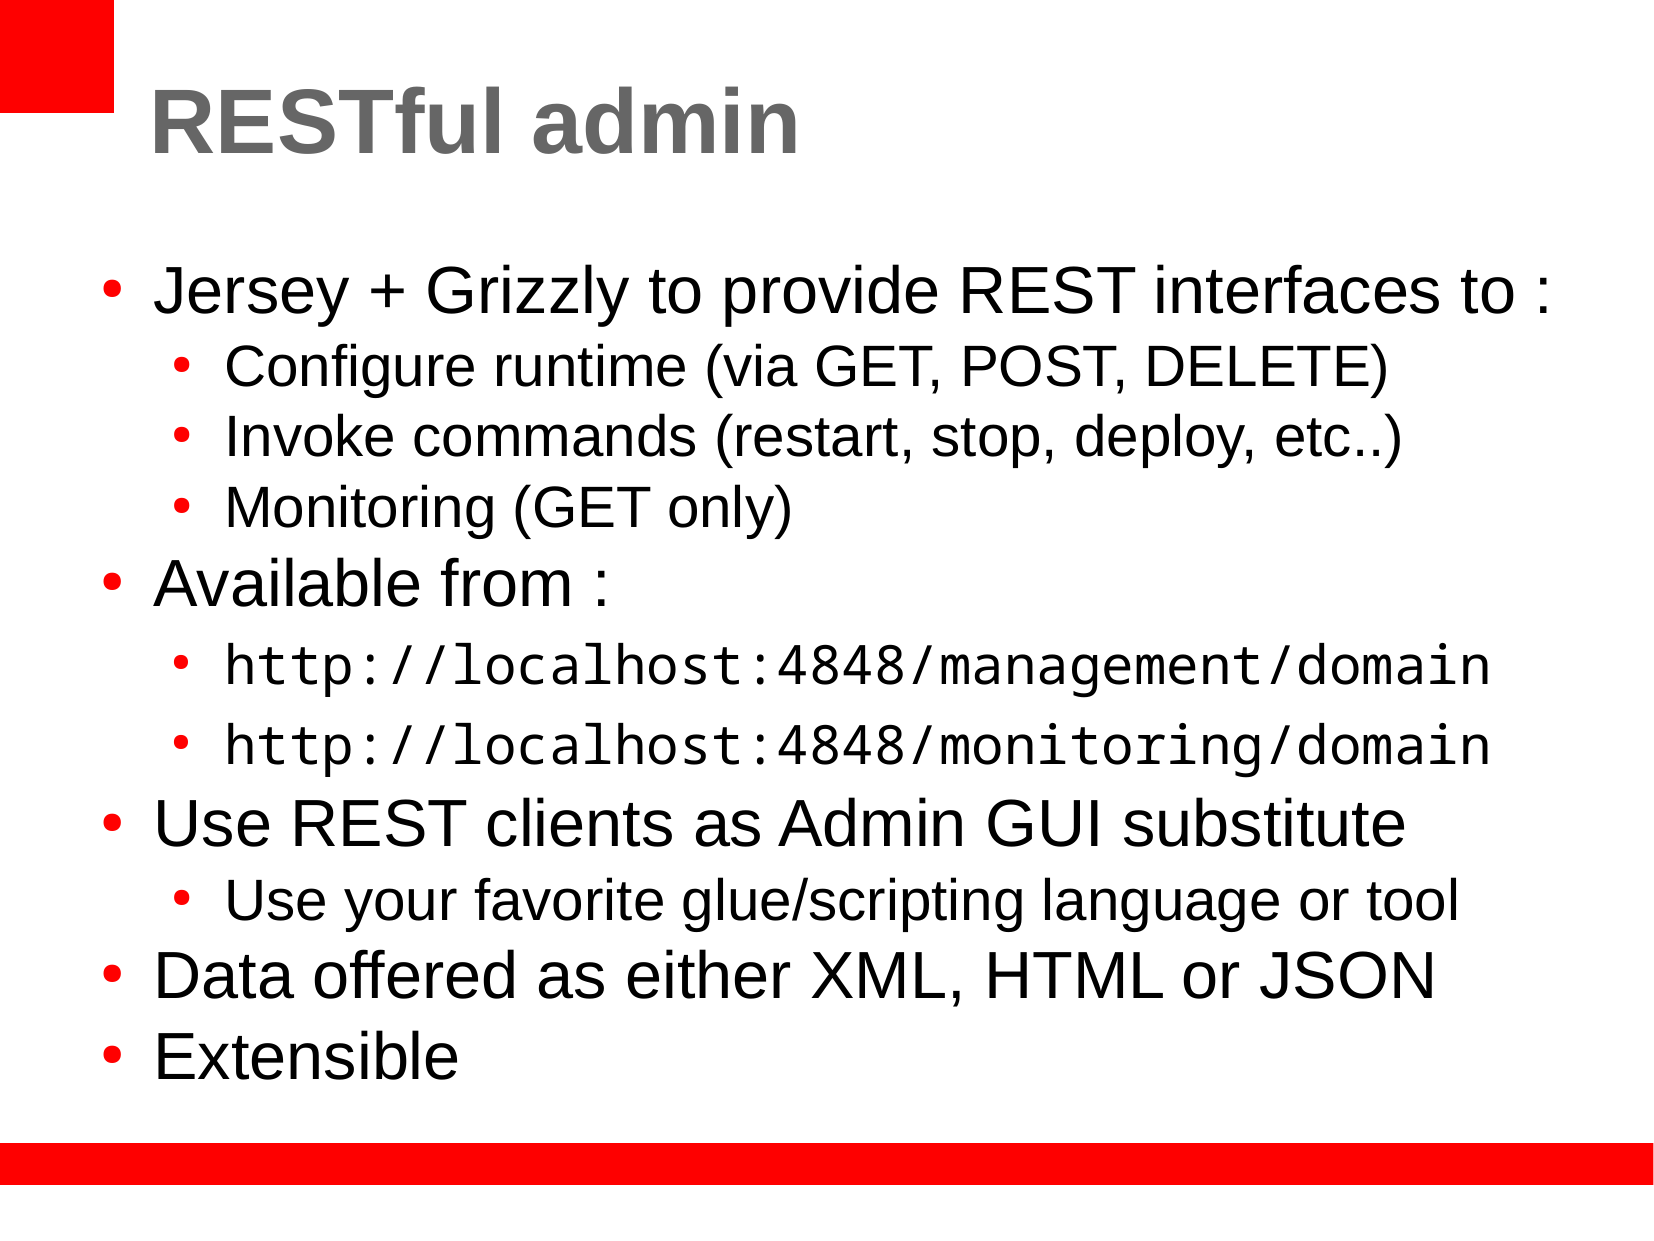

# RESTful admin
Jersey + Grizzly to provide REST interfaces to :
Configure runtime (via GET, POST, DELETE)
Invoke commands (restart, stop, deploy, etc..)
Monitoring (GET only)
Available from :
http://localhost:4848/management/domain
http://localhost:4848/monitoring/domain
Use REST clients as Admin GUI substitute
Use your favorite glue/scripting language or tool
Data offered as either XML, HTML or JSON
Extensible